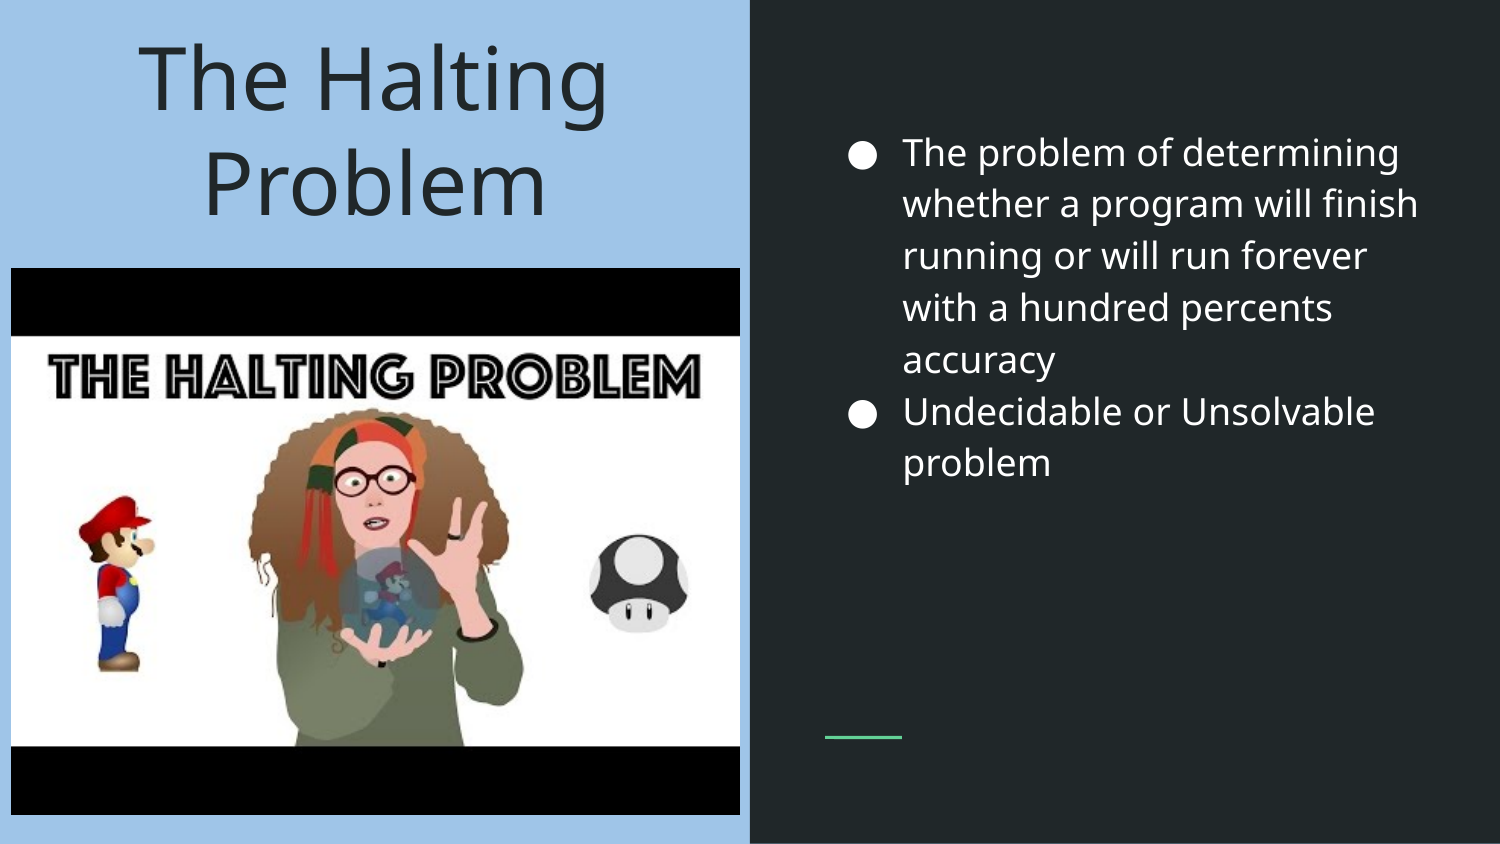

# The Halting Problem
The problem of determining whether a program will finish running or will run forever with a hundred percents accuracy
Undecidable or Unsolvable problem